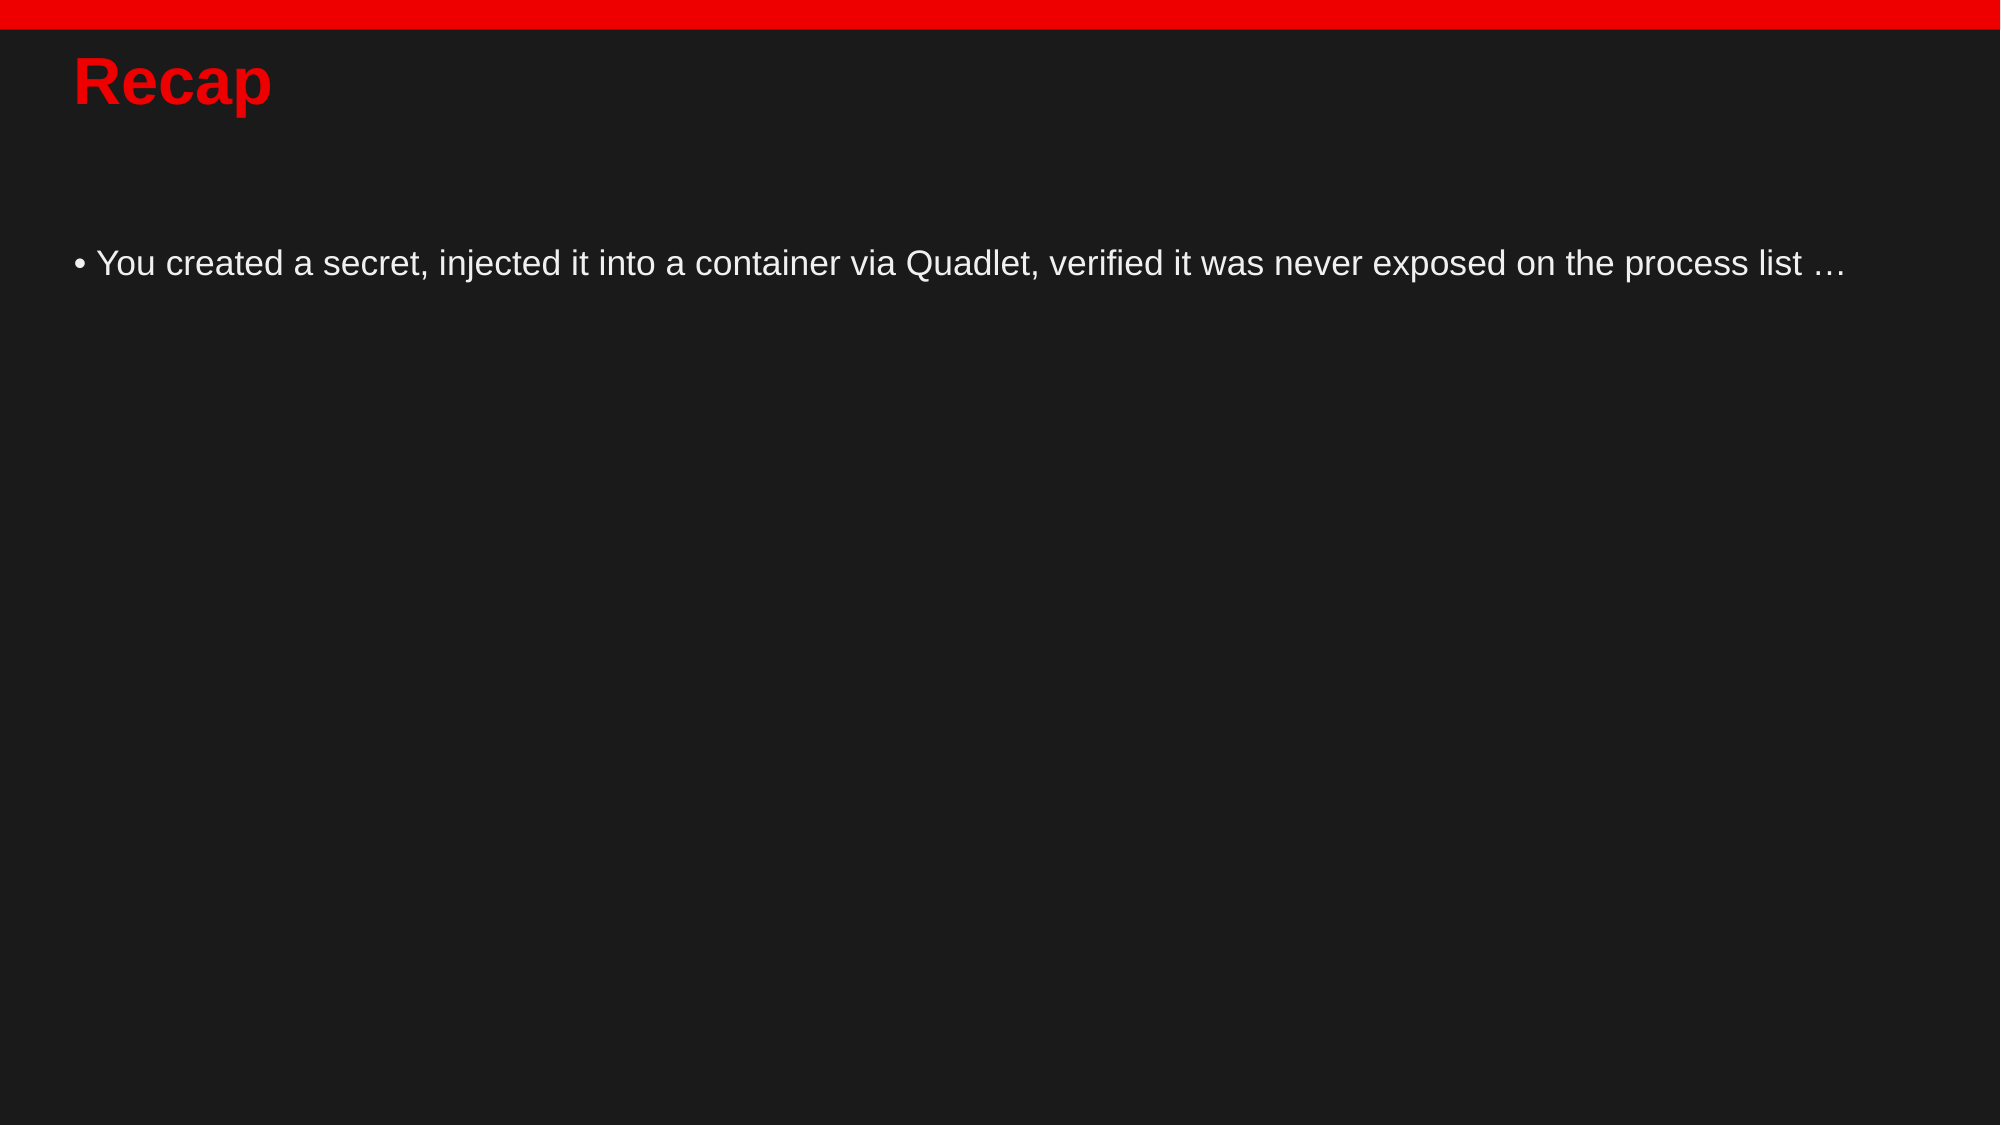

Recap
• You created a secret, injected it into a container via Quadlet, verified it was never exposed on the process list …